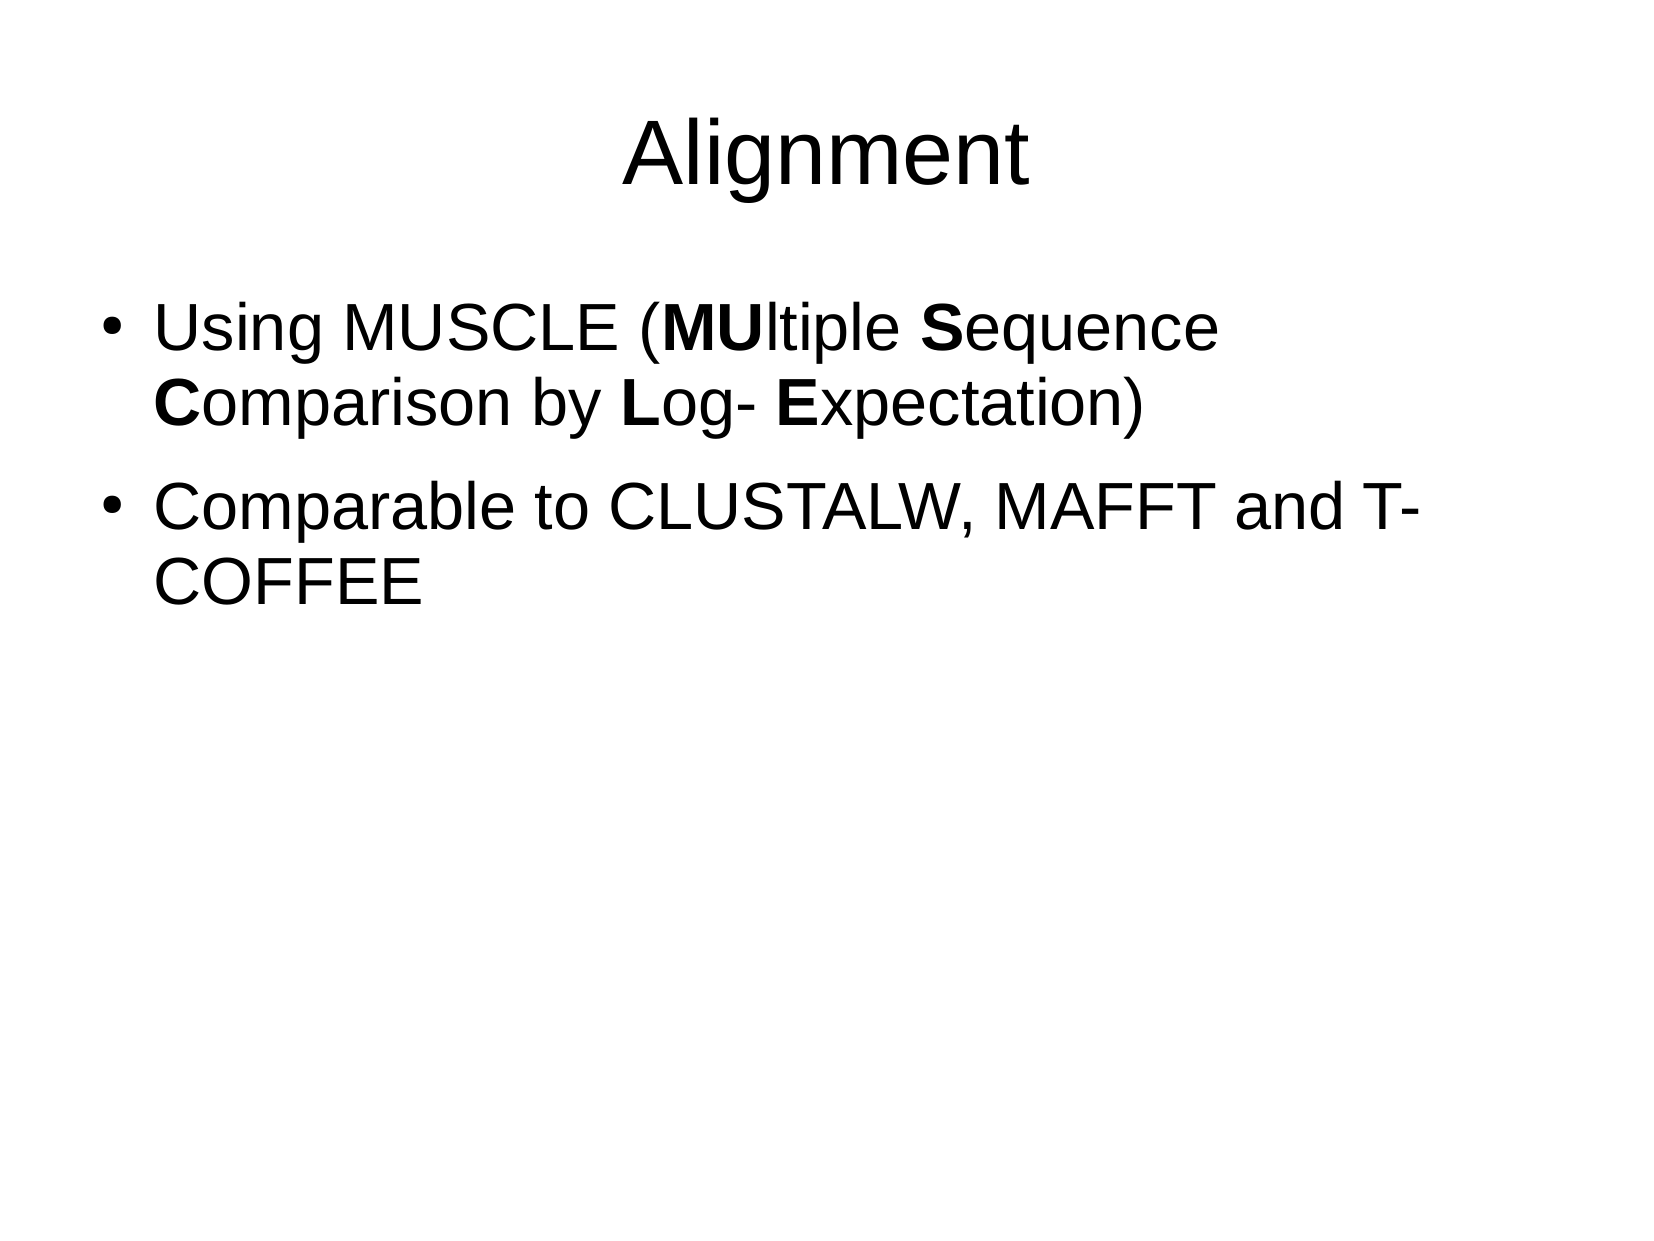

# Alignment
Using MUSCLE (MUltiple Sequence Comparison by Log- Expectation)
Comparable to CLUSTALW, MAFFT and T-COFFEE